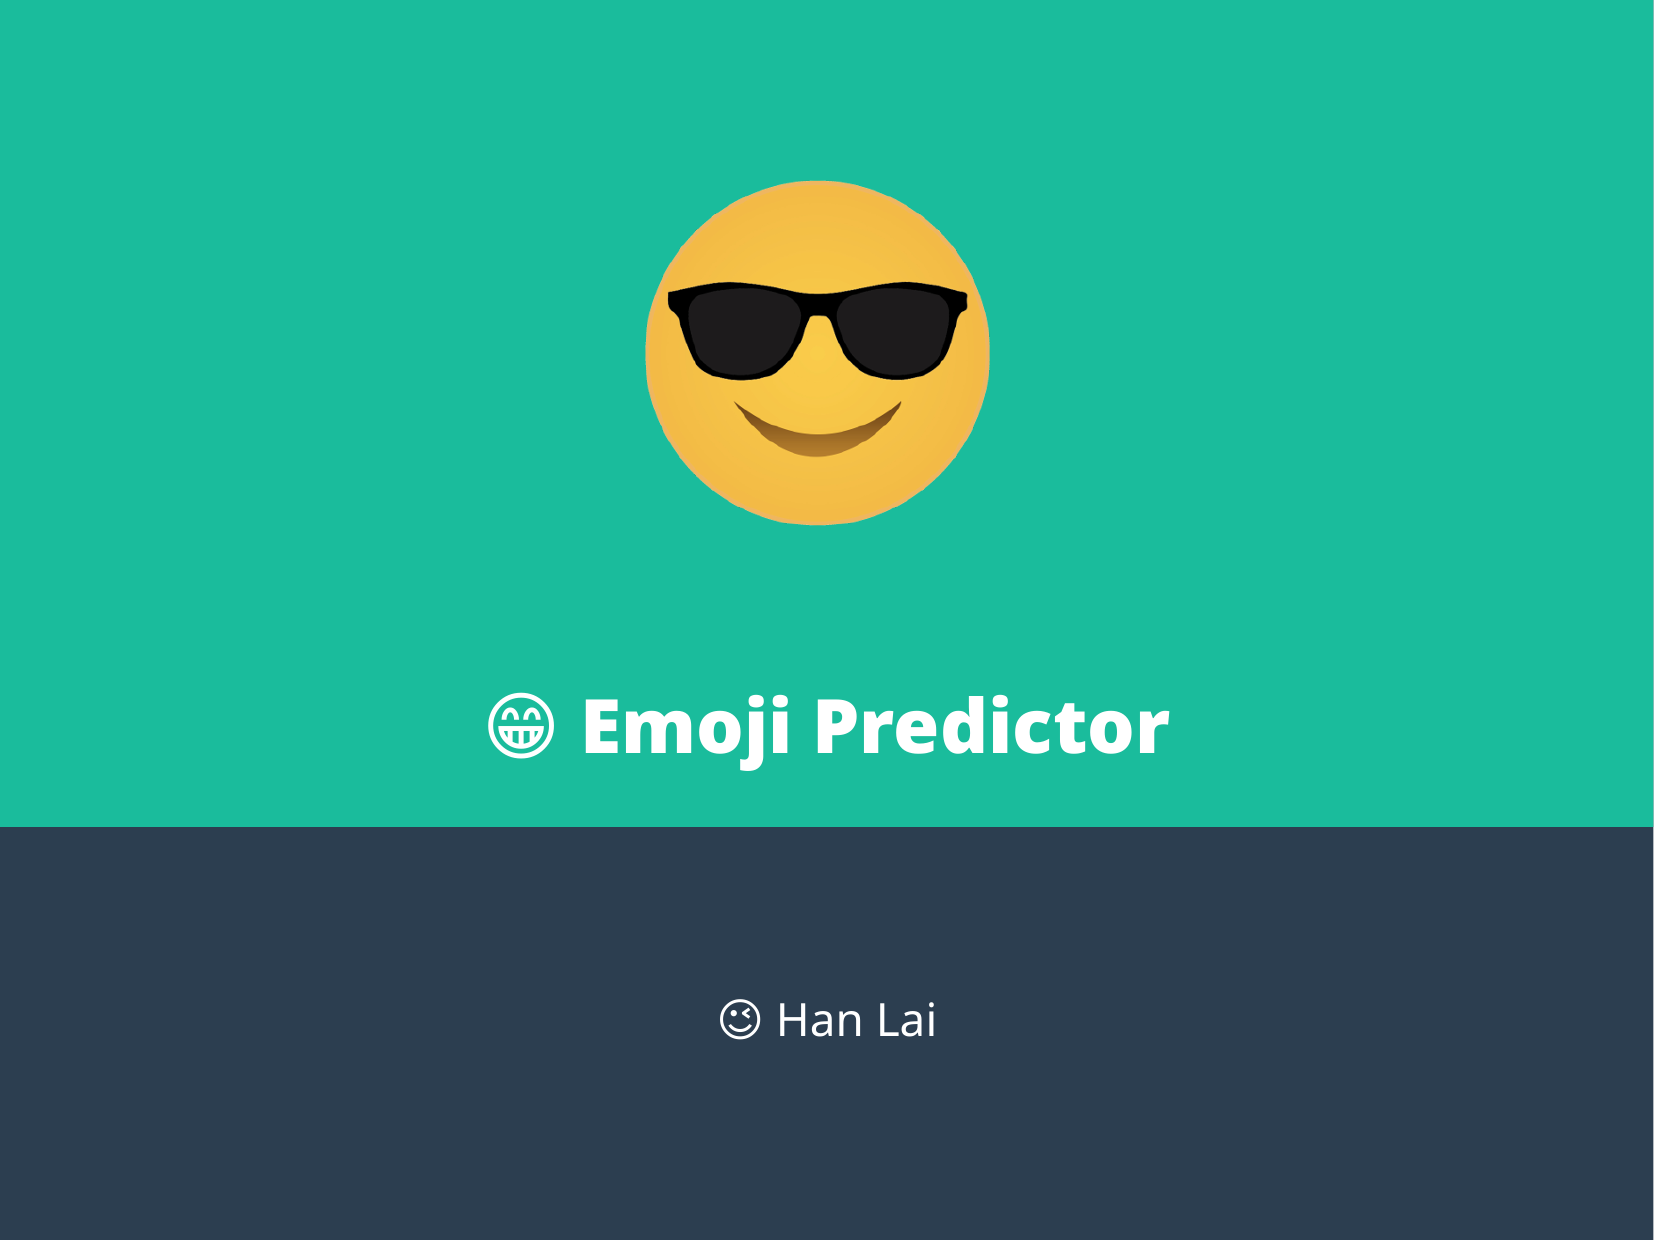

# 😁 Emoji Predictor
😉 Han Lai